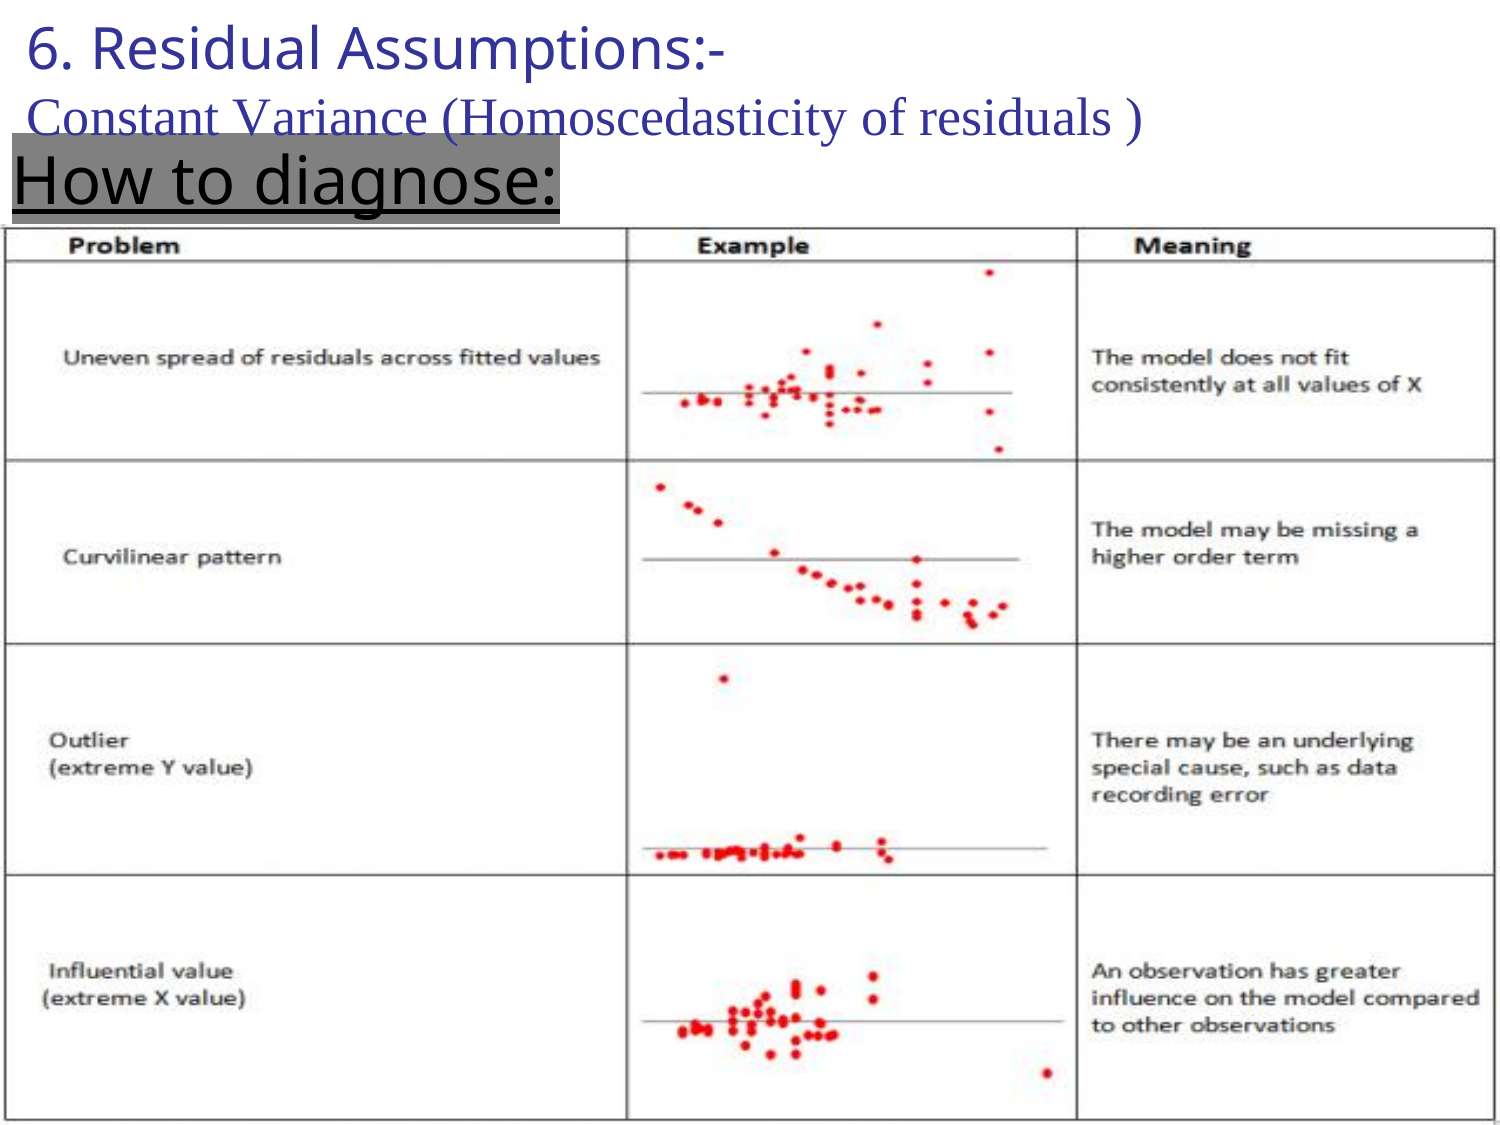

6. Residual Assumptions:-
Constant Variance (Homoscedasticity of residuals )
How to diagnose:
#